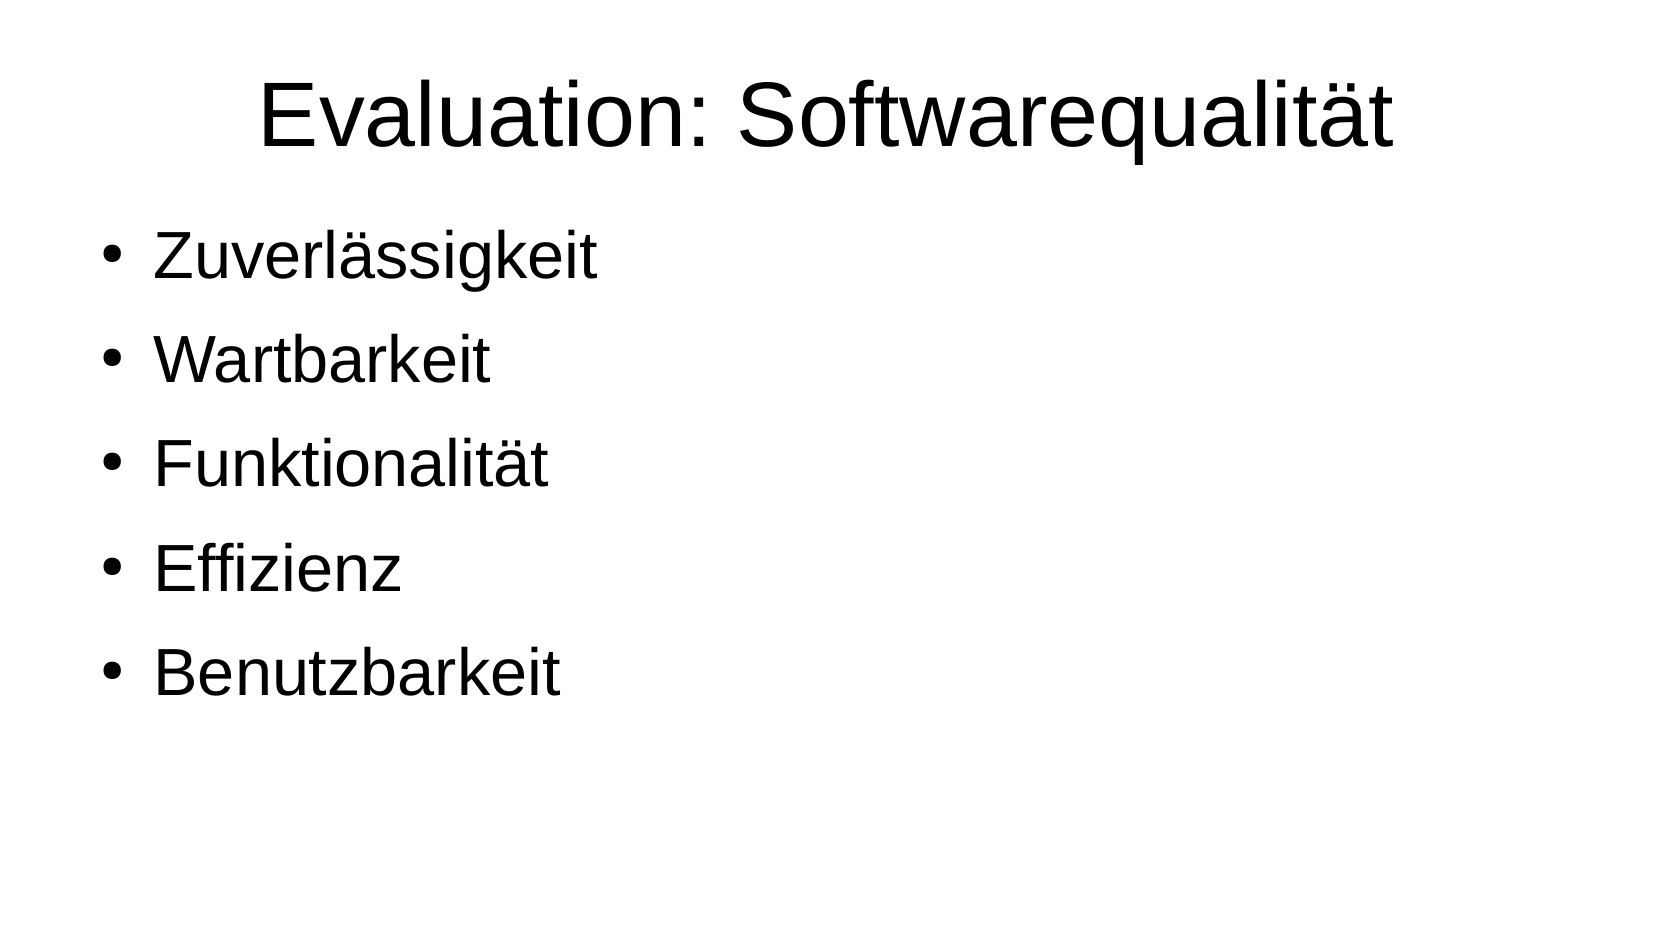

# Evaluation: Softwarequalität
Zuverlässigkeit
Wartbarkeit
Funktionalität
Effizienz
Benutzbarkeit